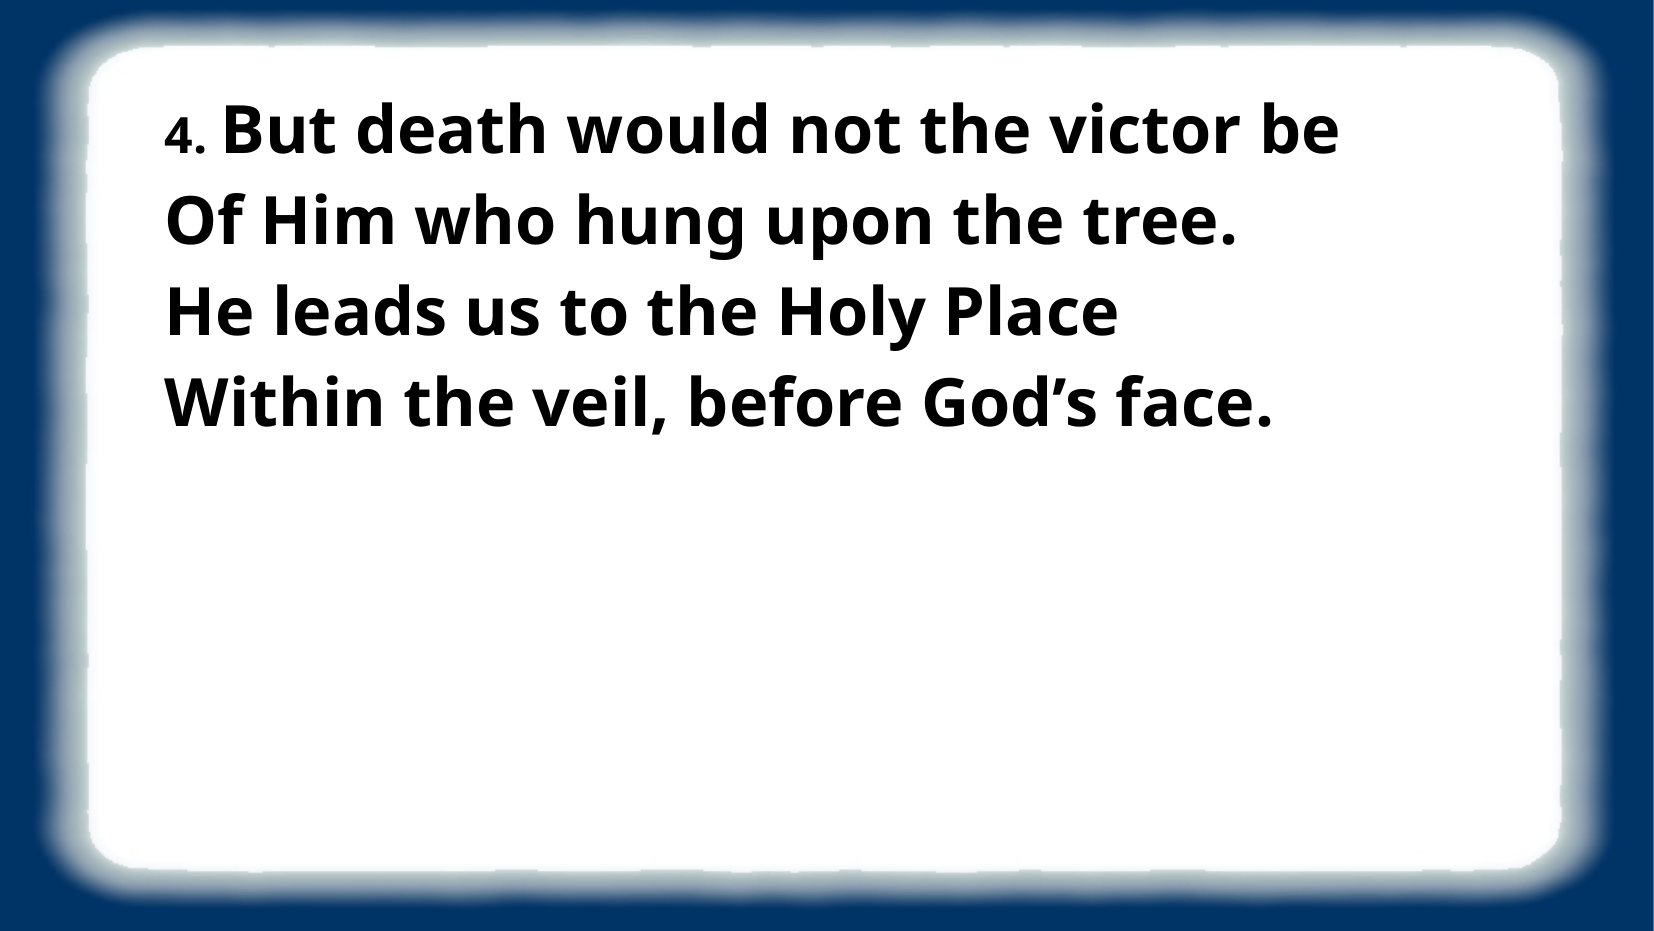

4. But death would not the victor be
Of Him who hung upon the tree.
He leads us to the Holy Place
Within the veil, before God’s face.